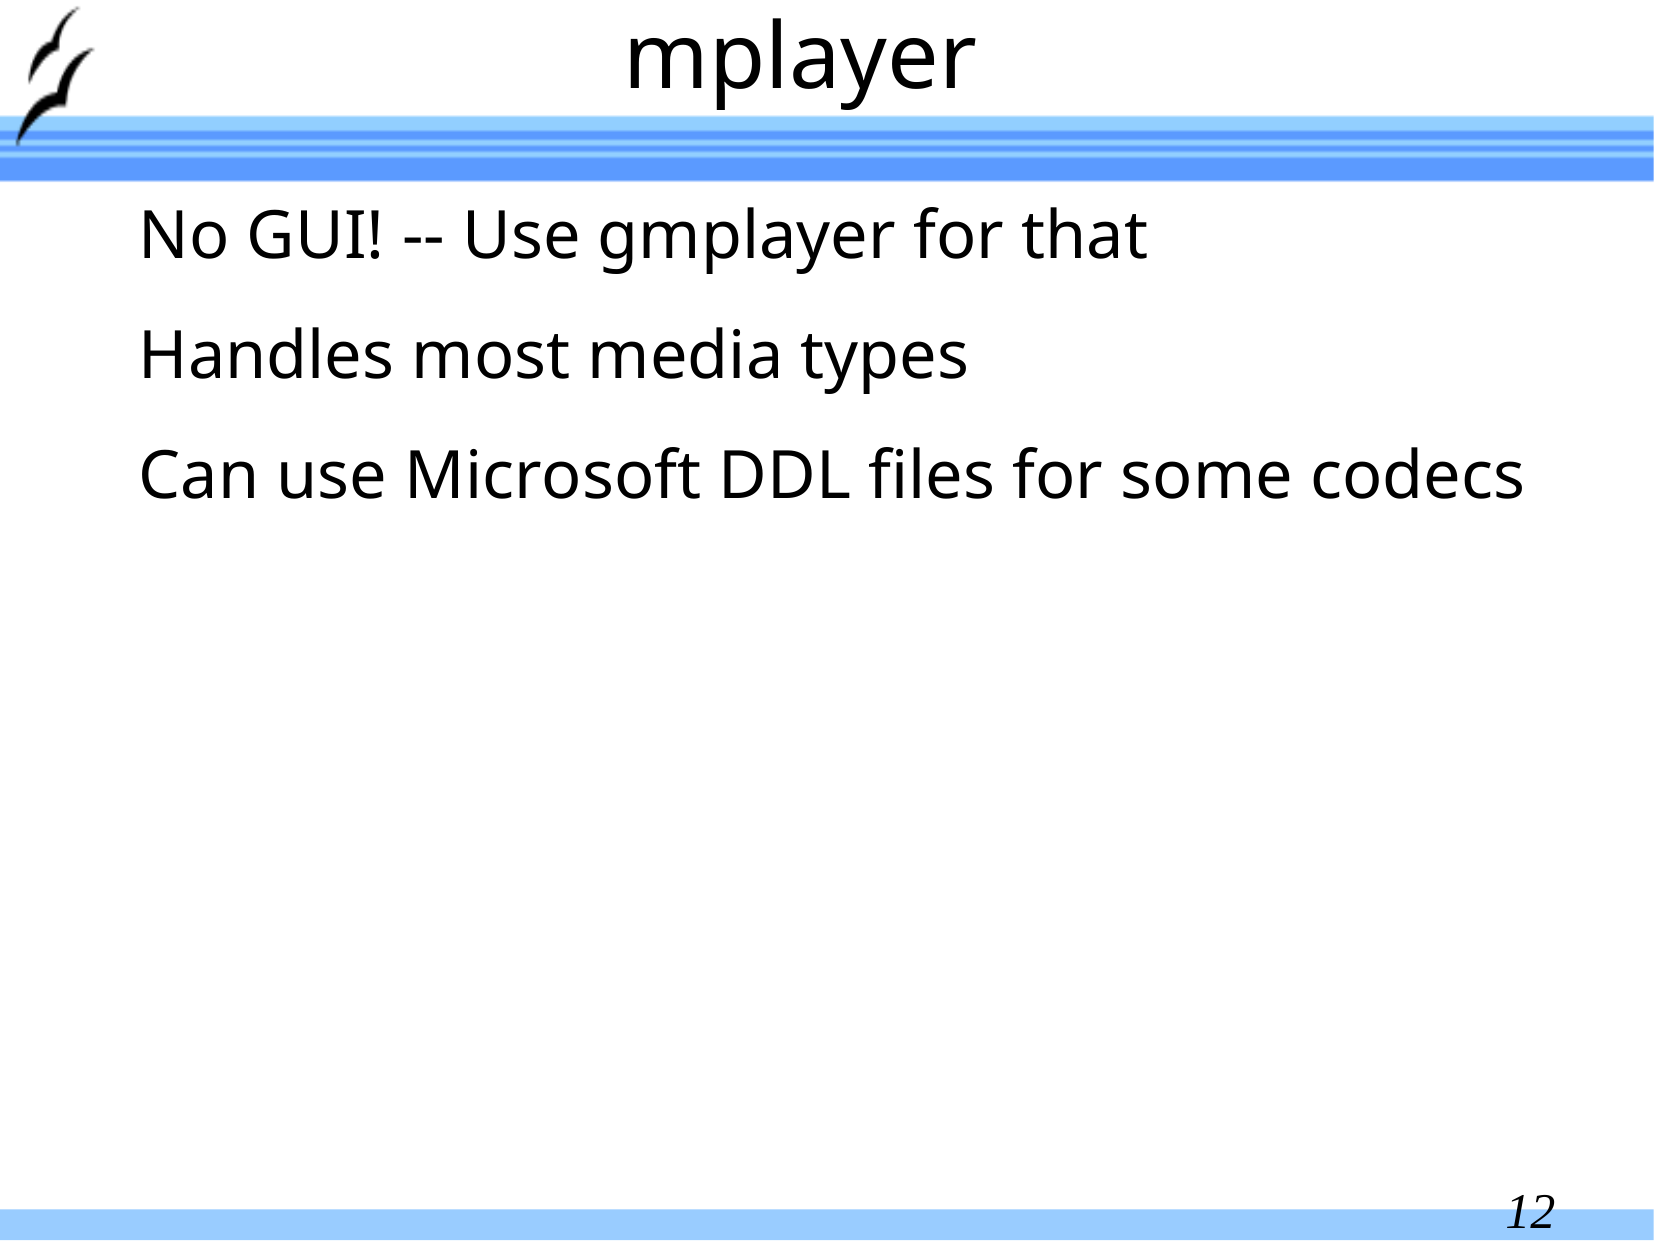

# mplayer
No GUI! -- Use gmplayer for that
Handles most media types
Can use Microsoft DDL files for some codecs